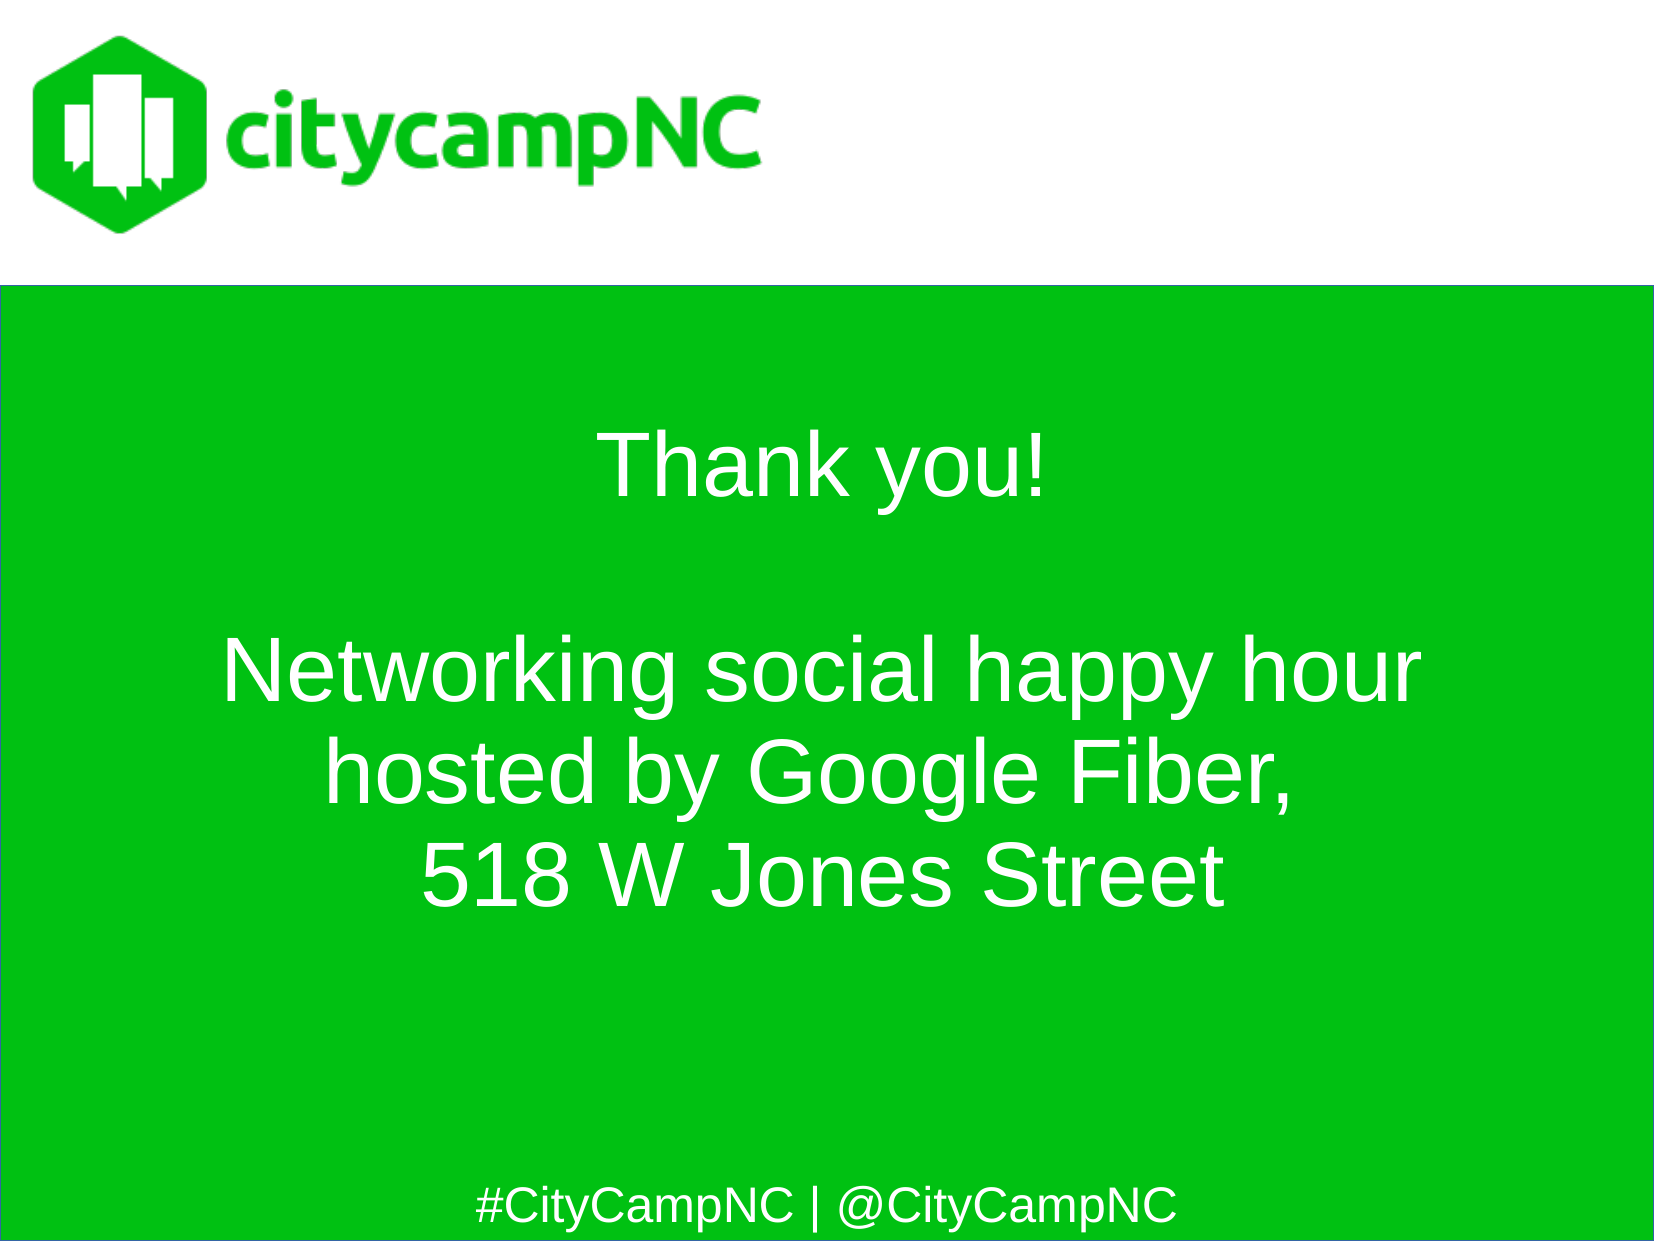

# Thank you!
Networking social happy hour hosted by Google Fiber,
518 W Jones Street